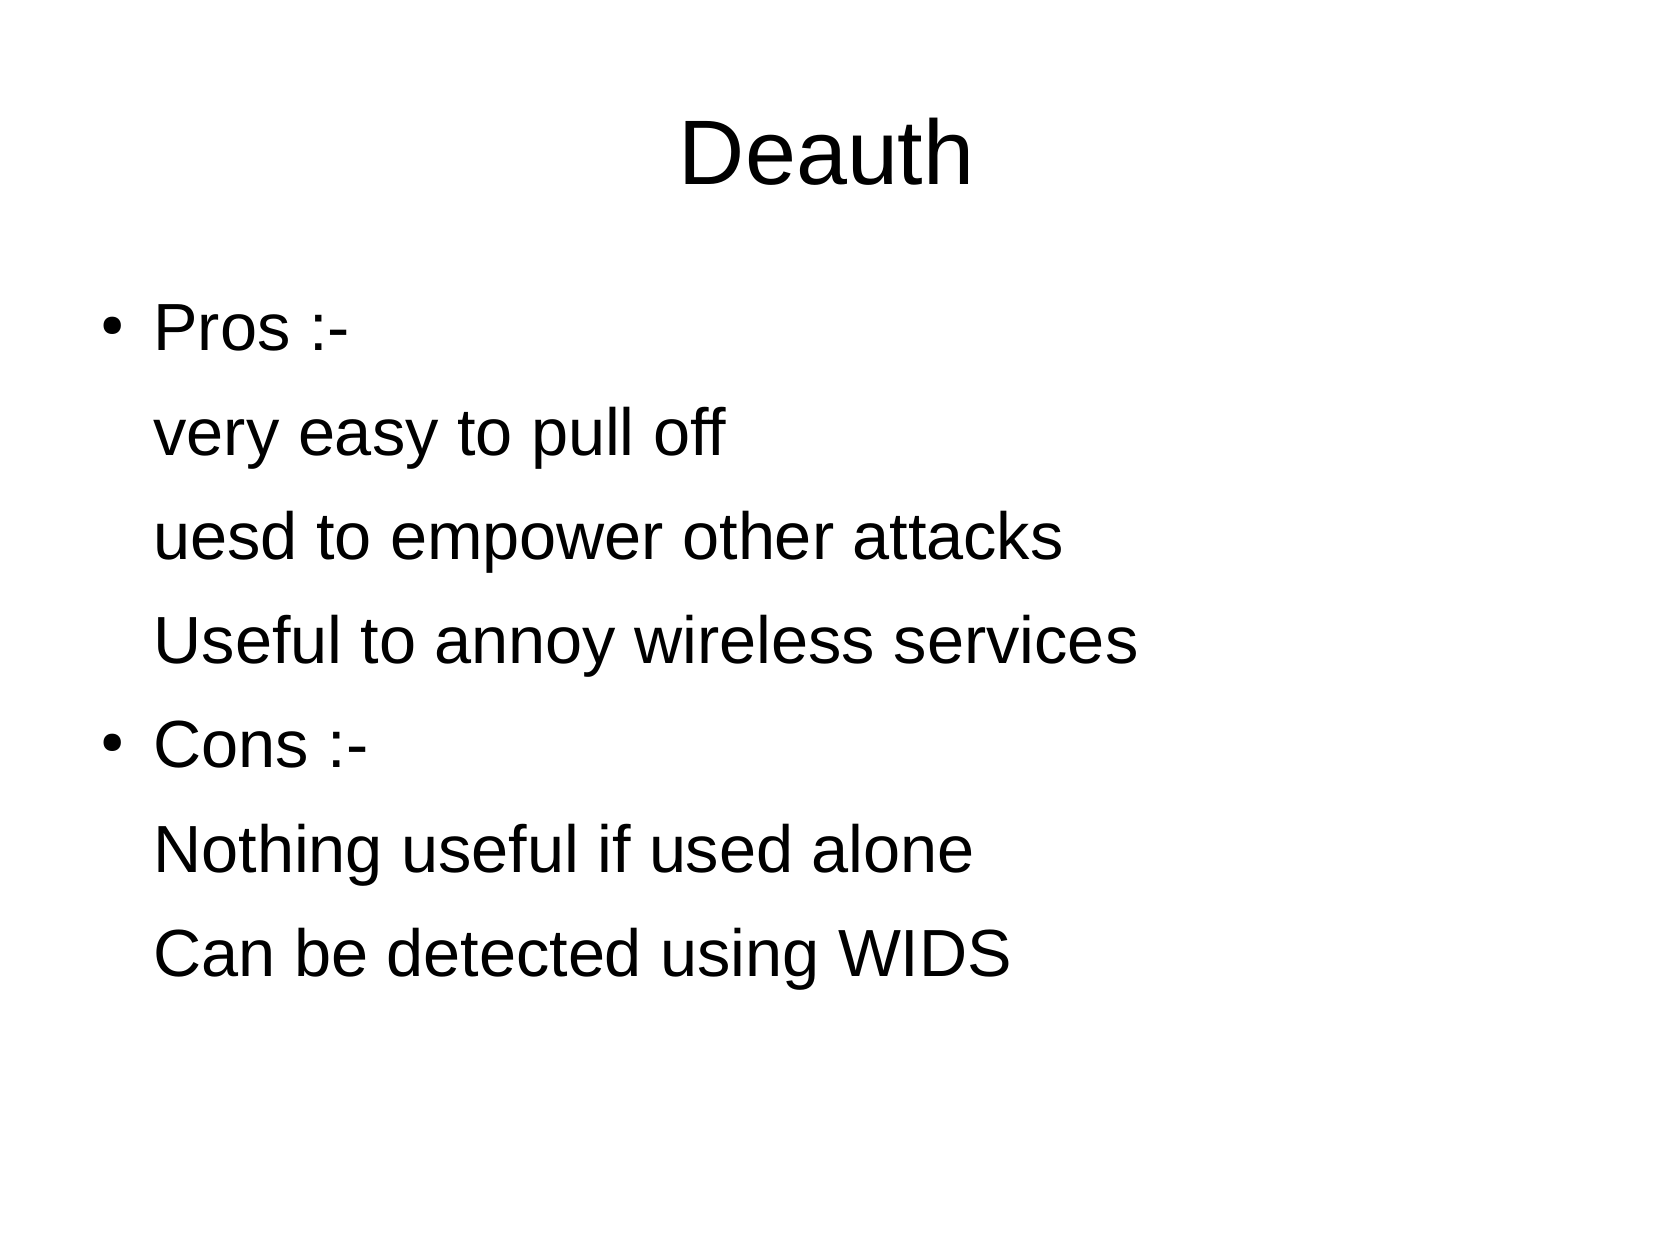

# Deauth
Pros :-
very easy to pull off
uesd to empower other attacks
Useful to annoy wireless services
Cons :-
Nothing useful if used alone
Can be detected using WIDS